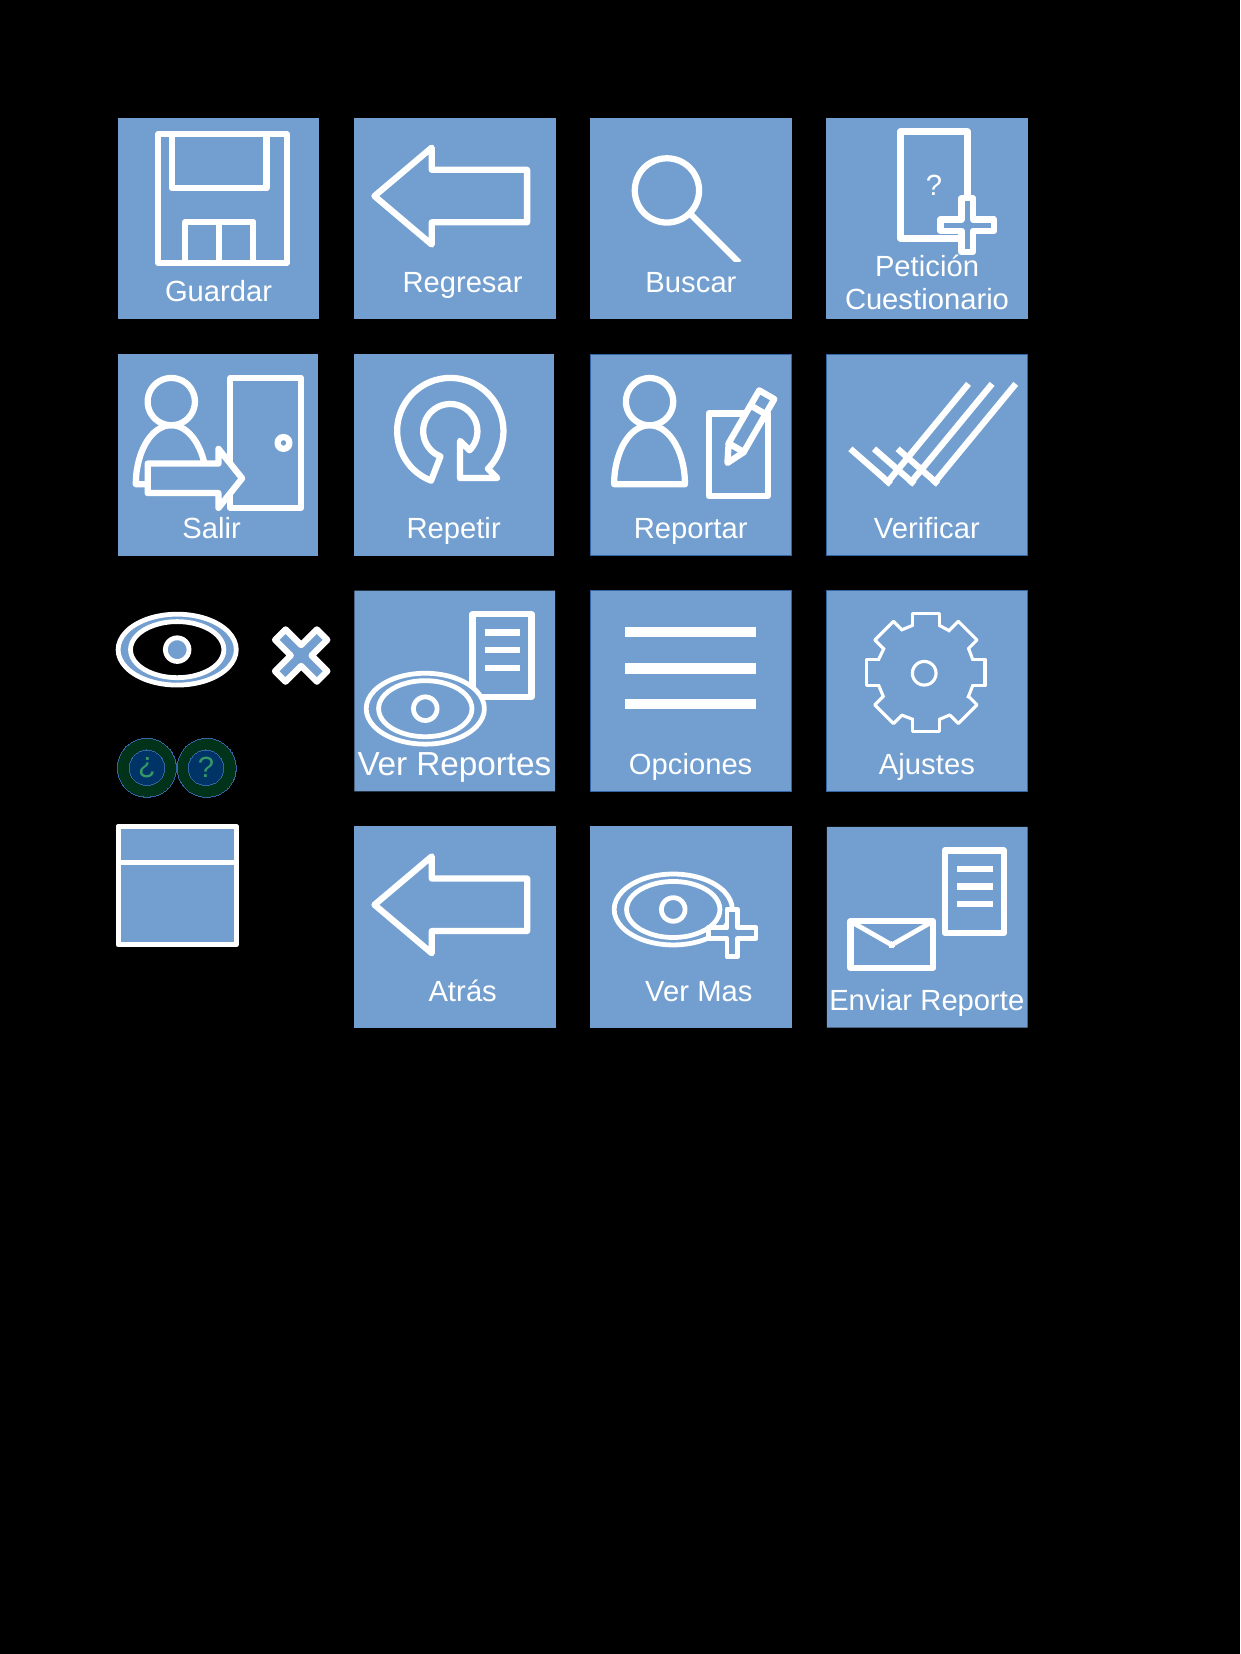

Guardar
Regresar
Buscar
?
Petición
Cuestionario
Salir
Repetir
Reportar
Verificar
Ajustes
Ver Reportes
Opciones
?
?
Atrás
Ver Mas
Enviar Reporte